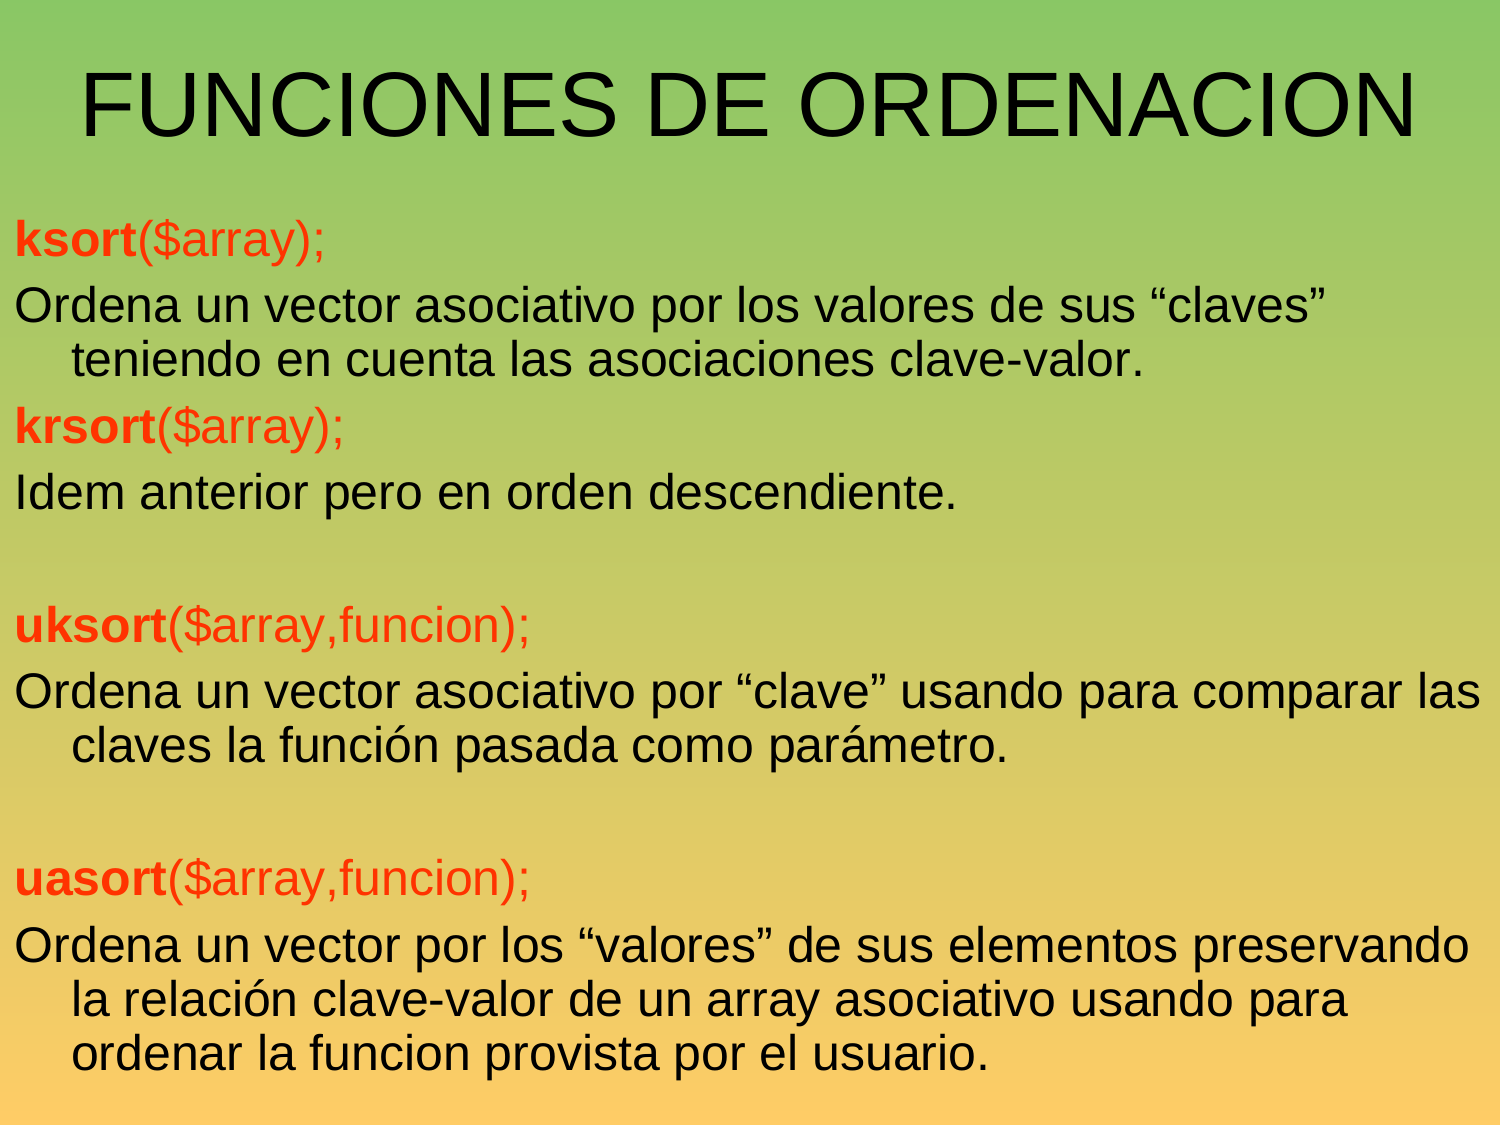

# ksort($array);
Ordena un vector asociativo por los valores de sus “claves” teniendo en cuenta las asociaciones clave-valor.
krsort($array);
Idem anterior pero en orden descendiente.
uksort($array,funcion);
Ordena un vector asociativo por “clave” usando para comparar las claves la función pasada como parámetro.
uasort($array,funcion);
Ordena un vector por los “valores” de sus elementos preservando la relación clave-valor de un array asociativo usando para ordenar la funcion provista por el usuario.
FUNCIONES DE ORDENACION